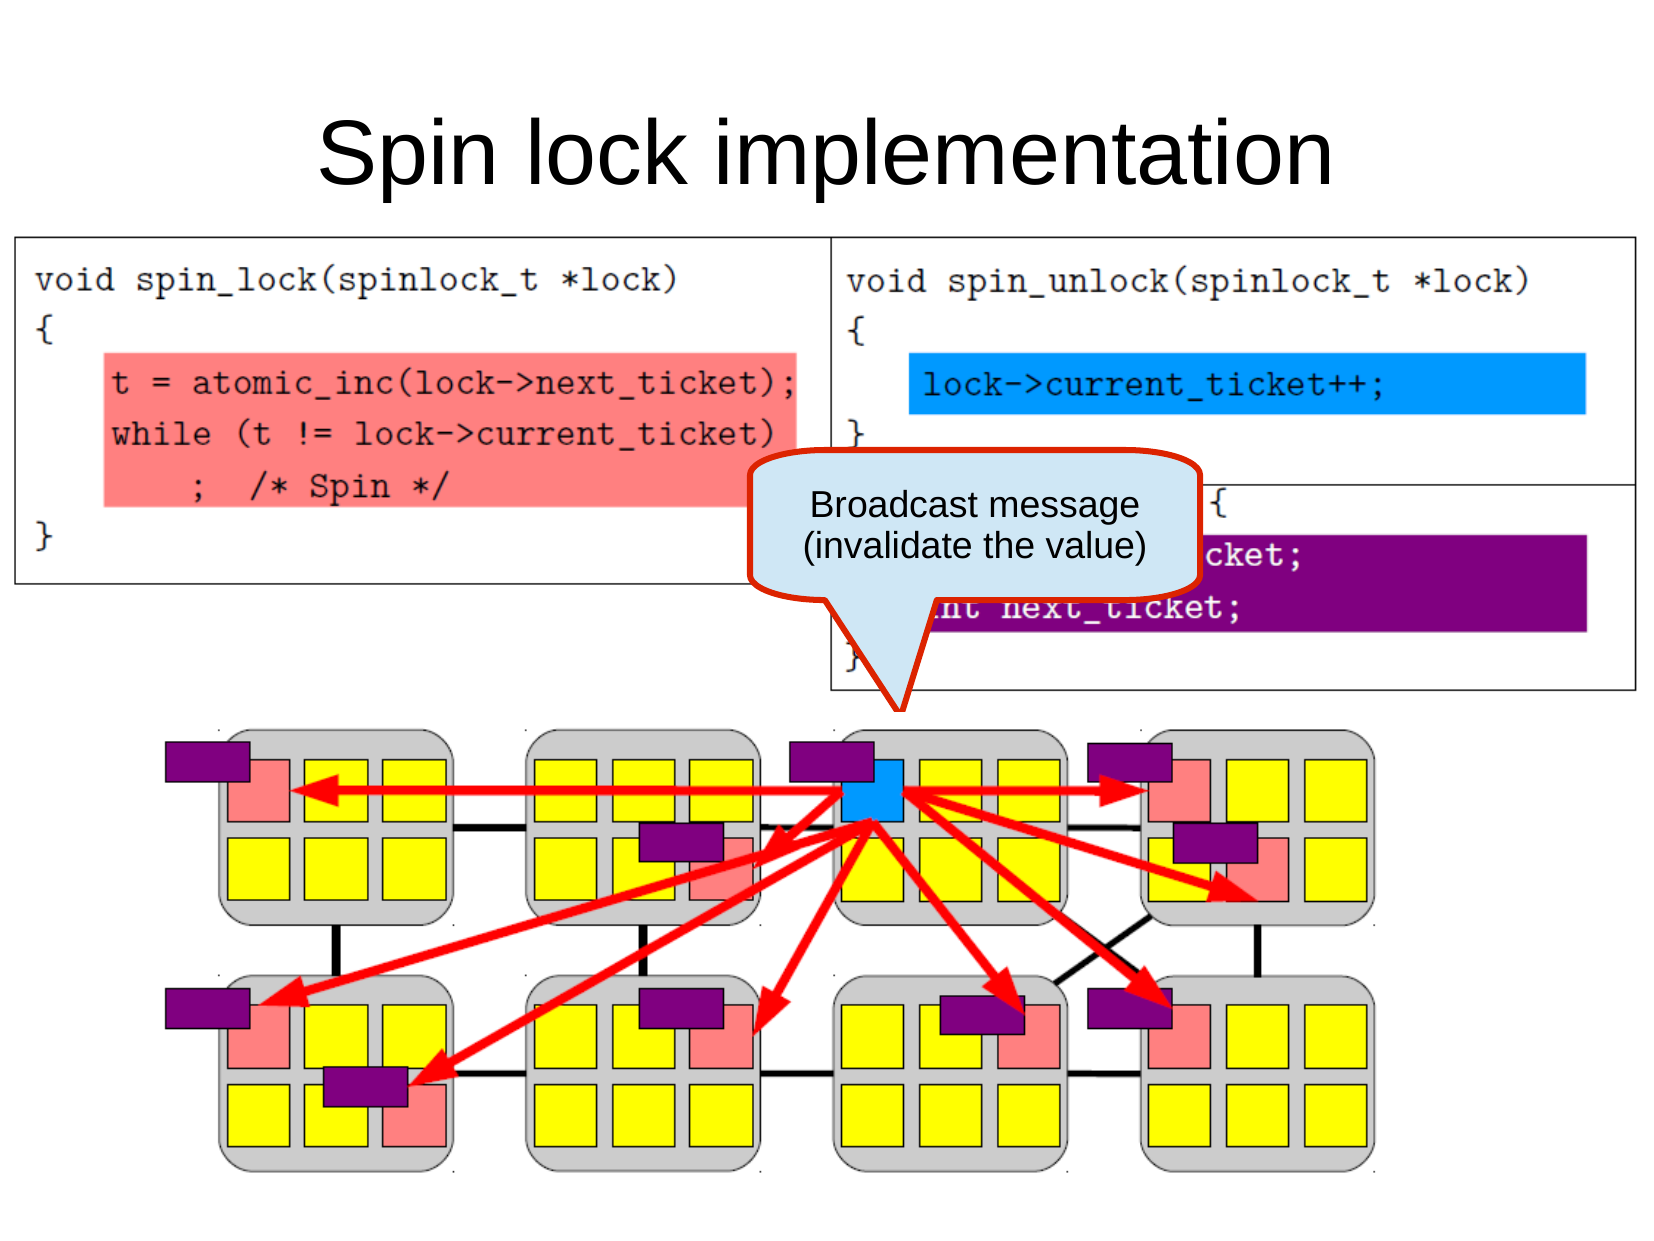

# Spin lock implementation
Broadcast message
(invalidate the value)